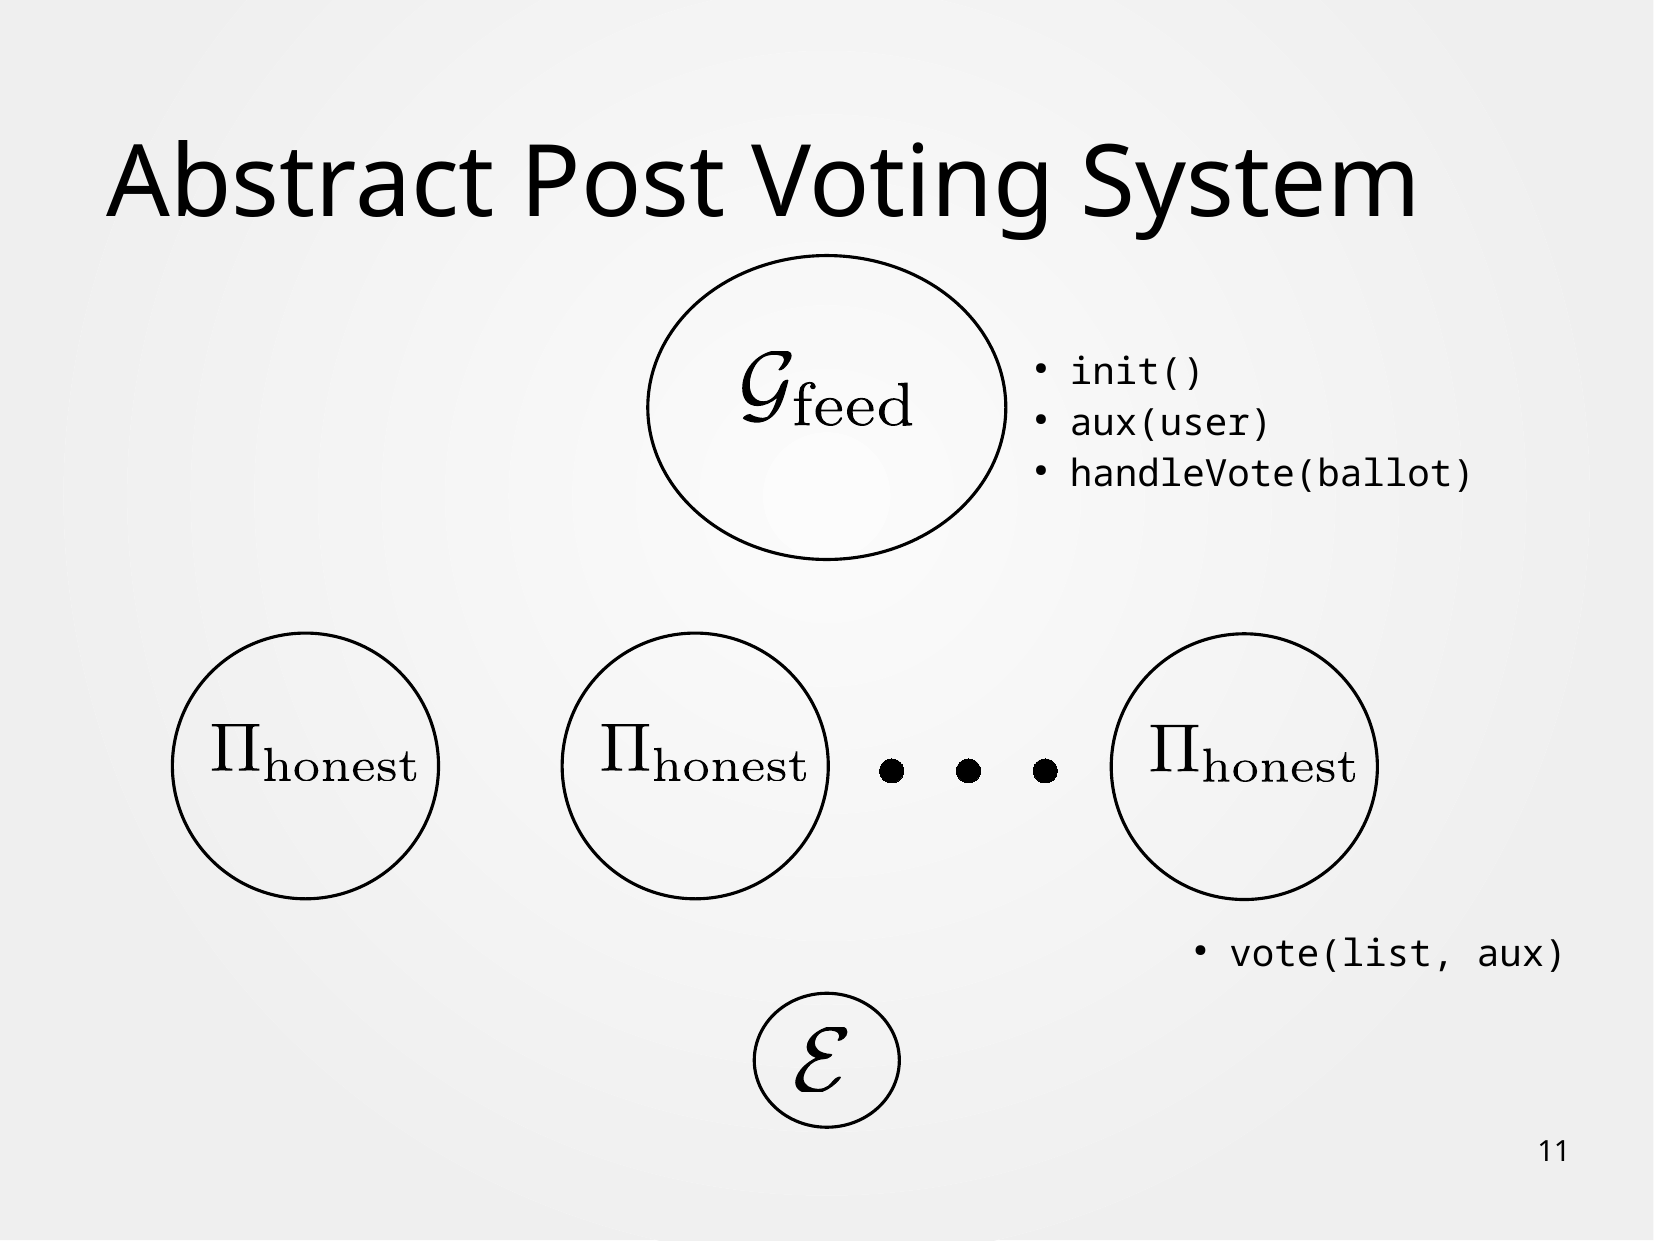

# Abstract Post Voting System
init()
aux(user)
handleVote(ballot)
vote(list, aux)
11